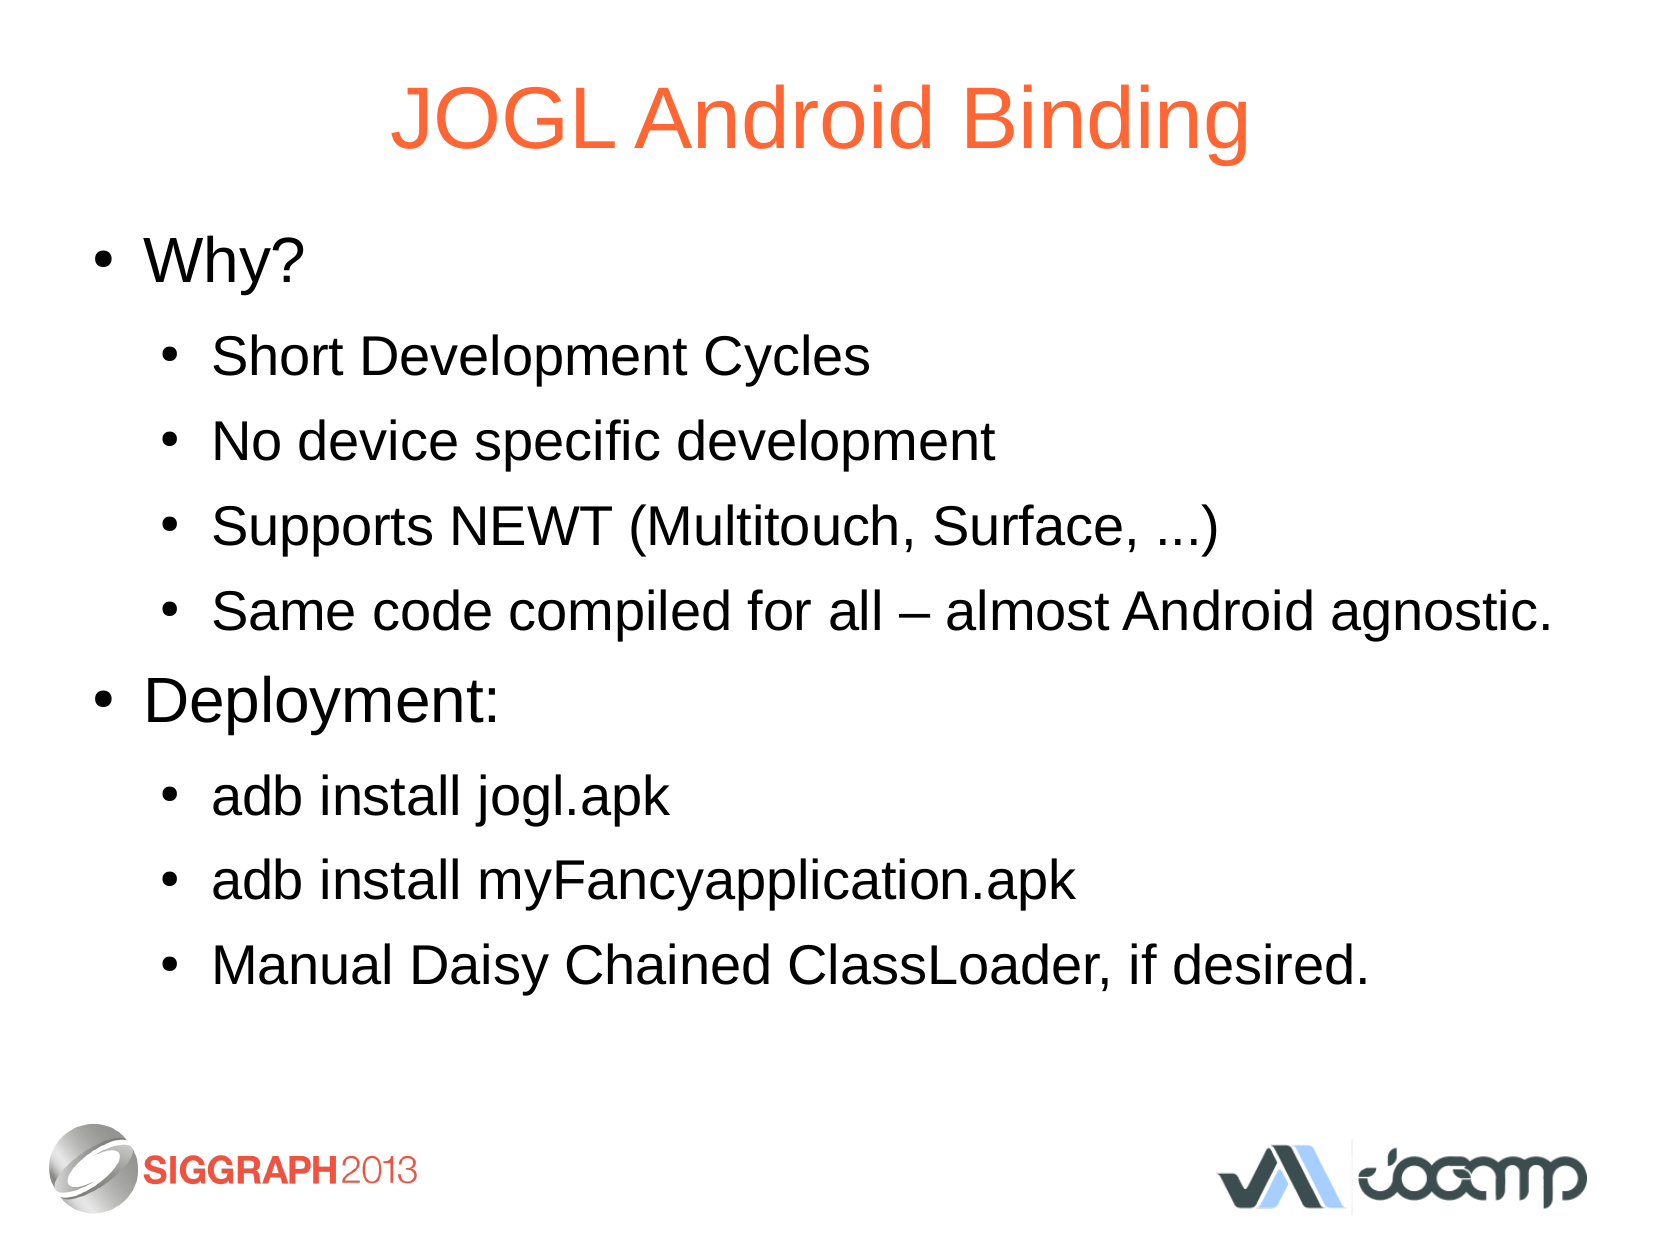

# JOGL Android Binding
Why?
Short Development Cycles
No device specific development
Supports NEWT (Multitouch, Surface, ...)
Same code compiled for all – almost Android agnostic.
Deployment:
adb install jogl.apk
adb install myFancyapplication.apk
Manual Daisy Chained ClassLoader, if desired.